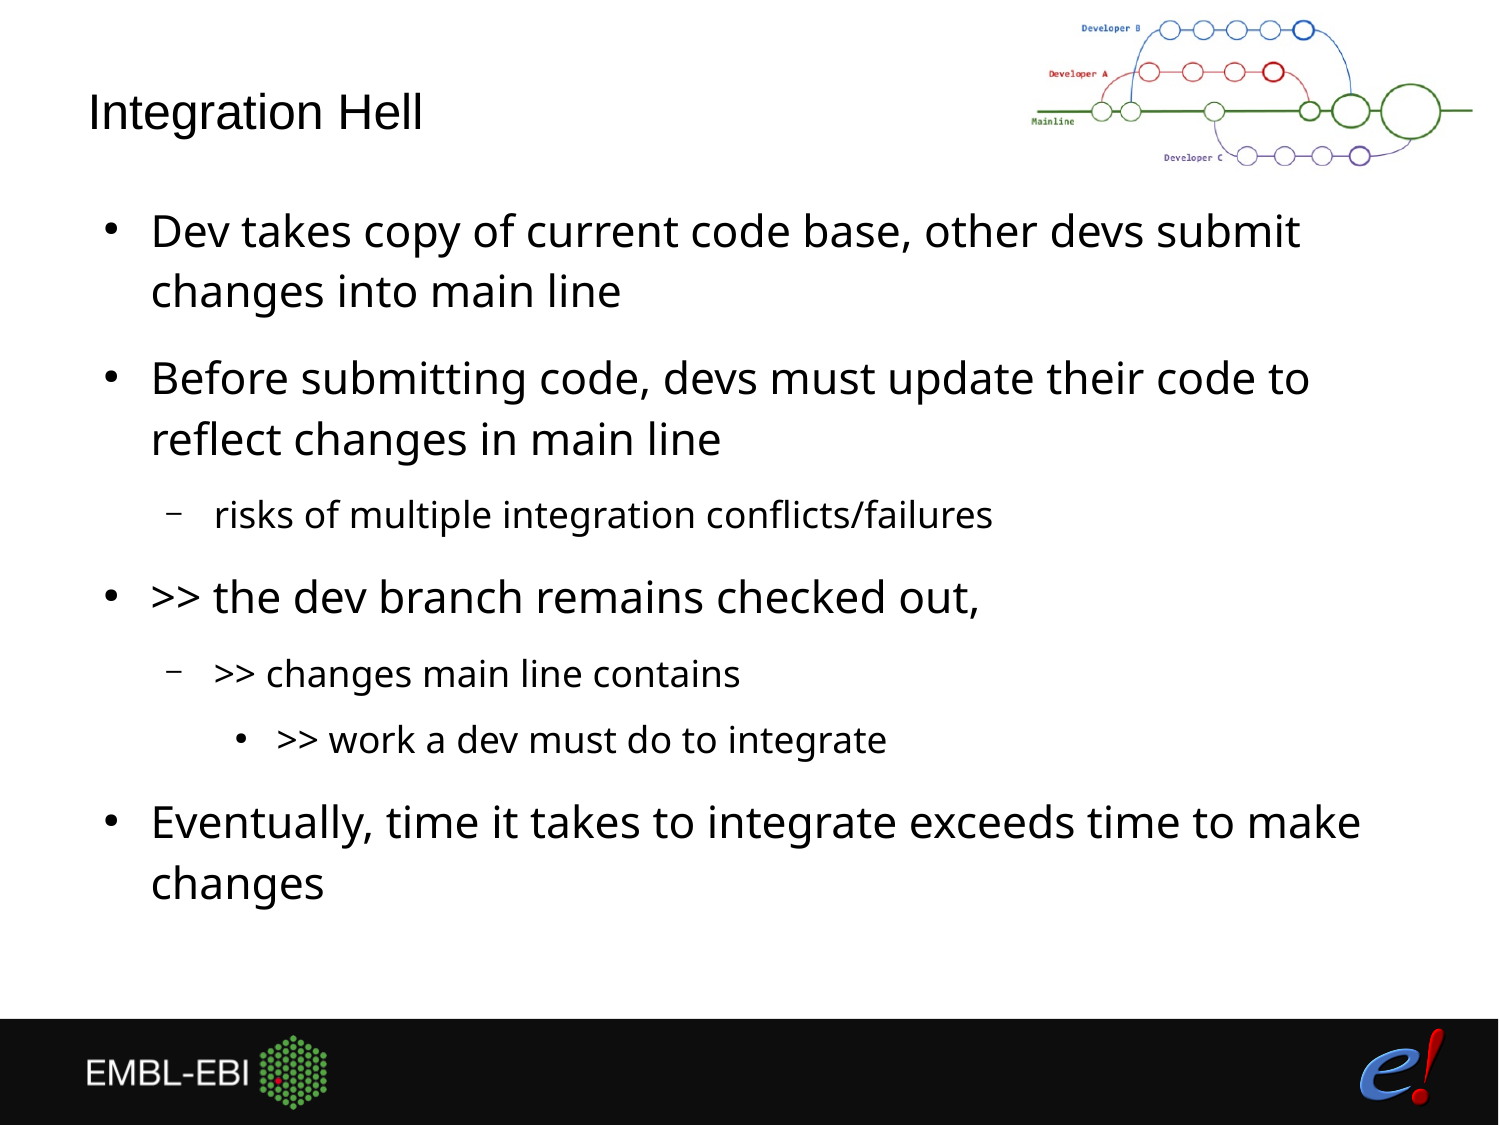

# Integration Hell
Dev takes copy of current code base, other devs submit changes into main line
Before submitting code, devs must update their code to reflect changes in main line
risks of multiple integration conflicts/failures
>> the dev branch remains checked out,
>> changes main line contains
>> work a dev must do to integrate
Eventually, time it takes to integrate exceeds time to make changes